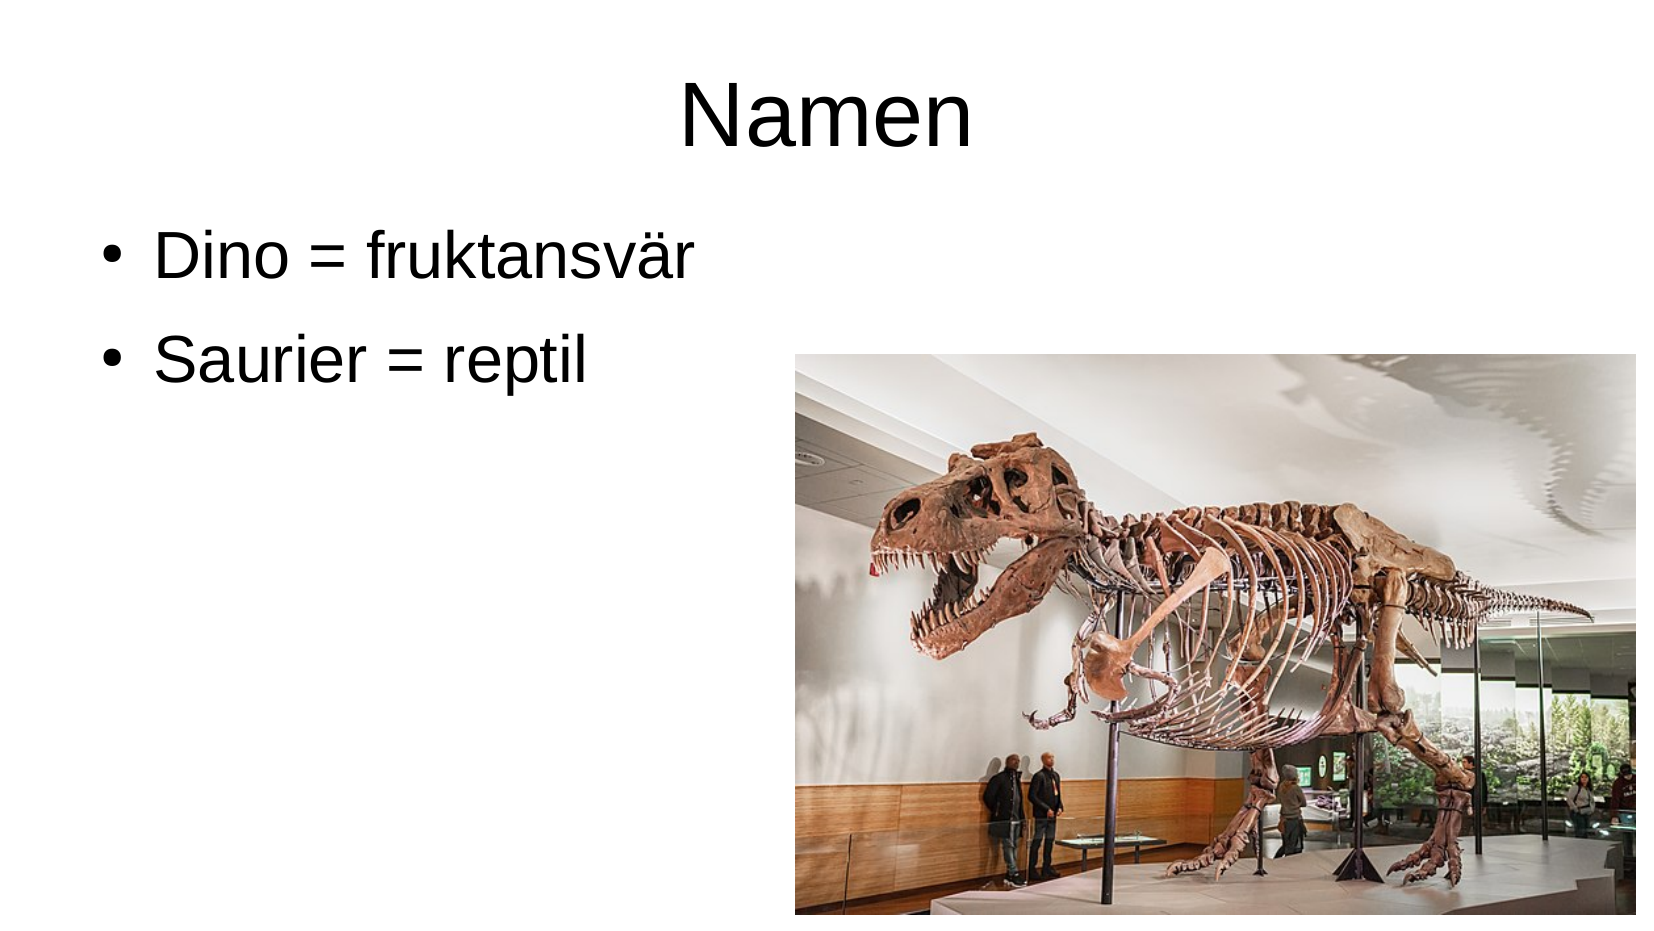

# Namen
Dino = fruktansvär
Saurier = reptil